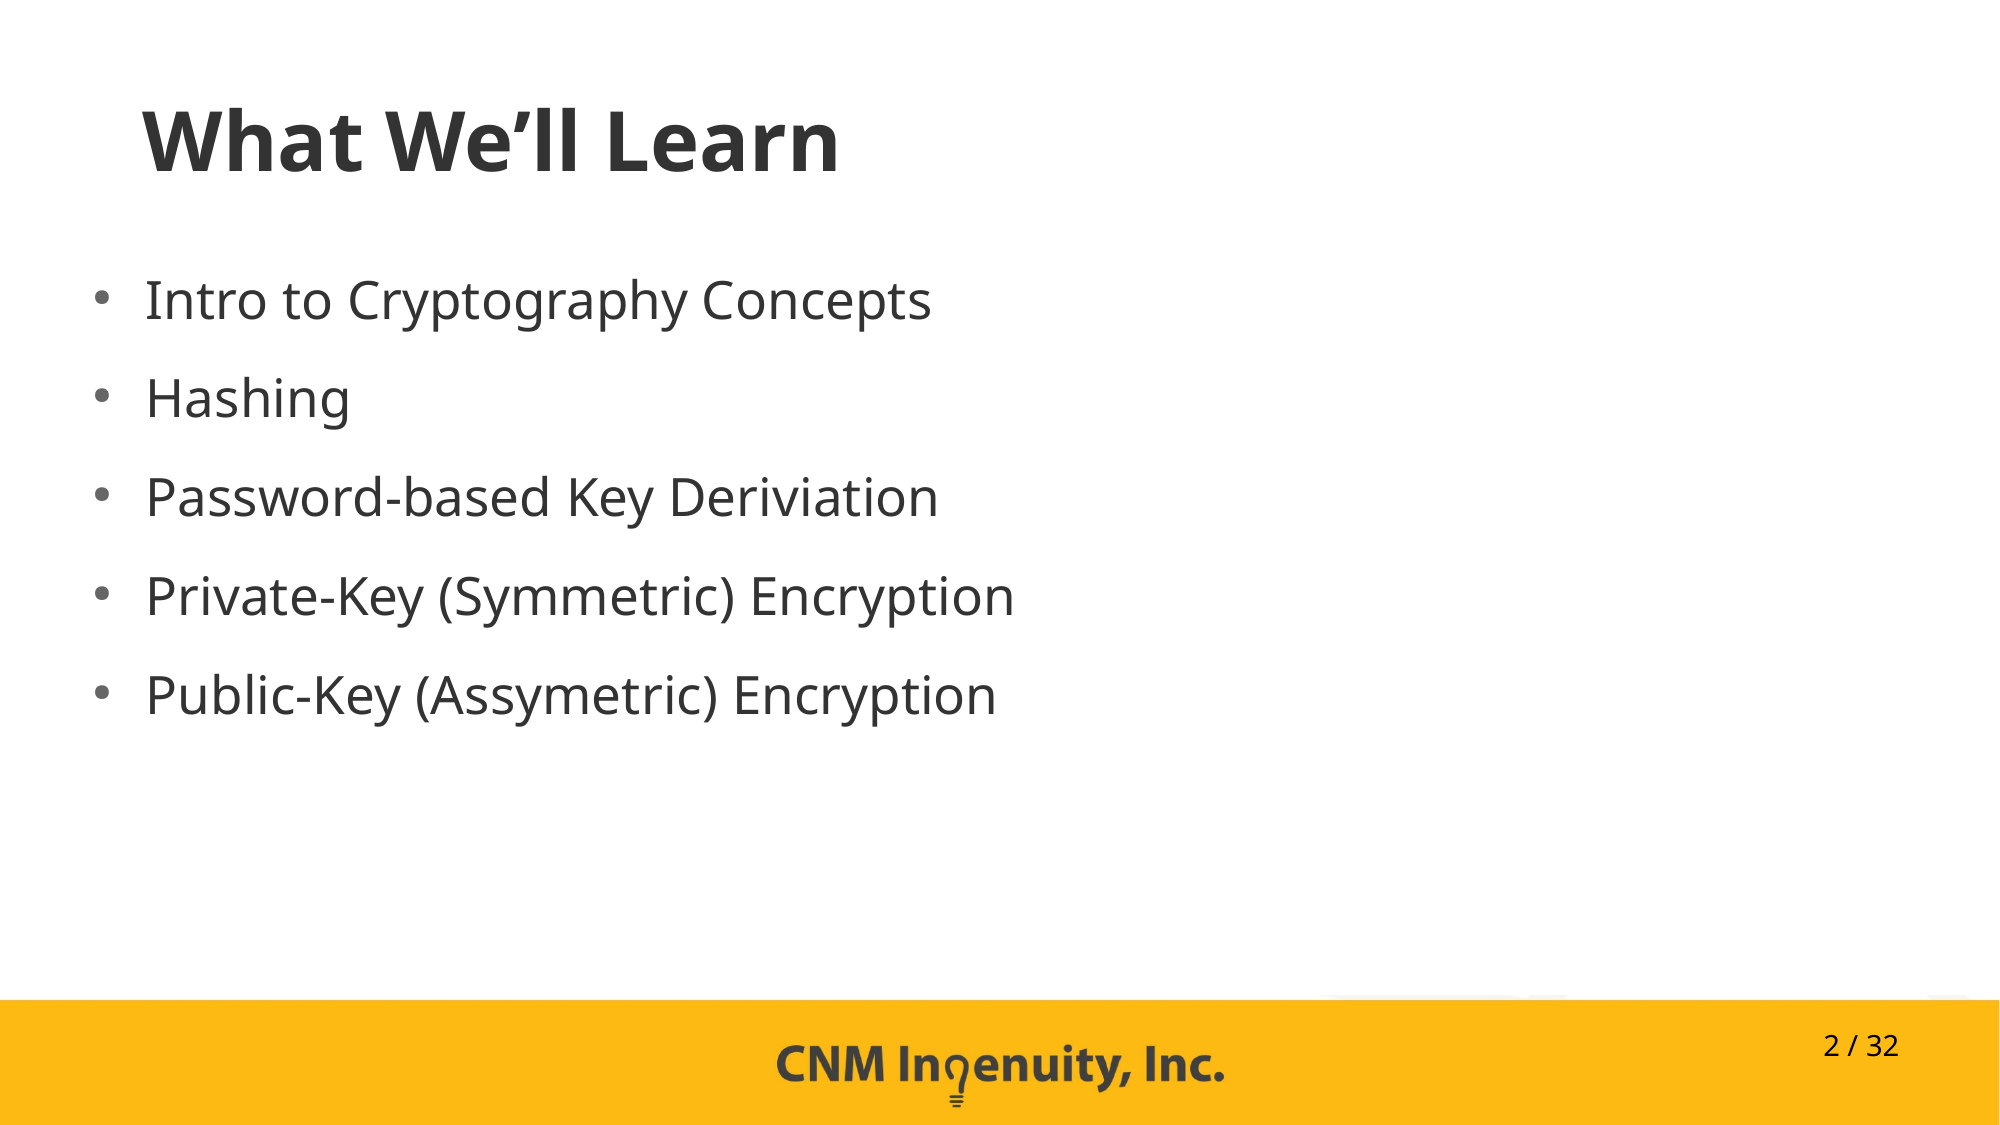

# What We’ll Learn
Intro to Cryptography Concepts
Hashing
Password-based Key Deriviation
Private-Key (Symmetric) Encryption
Public-Key (Assymetric) Encryption
2